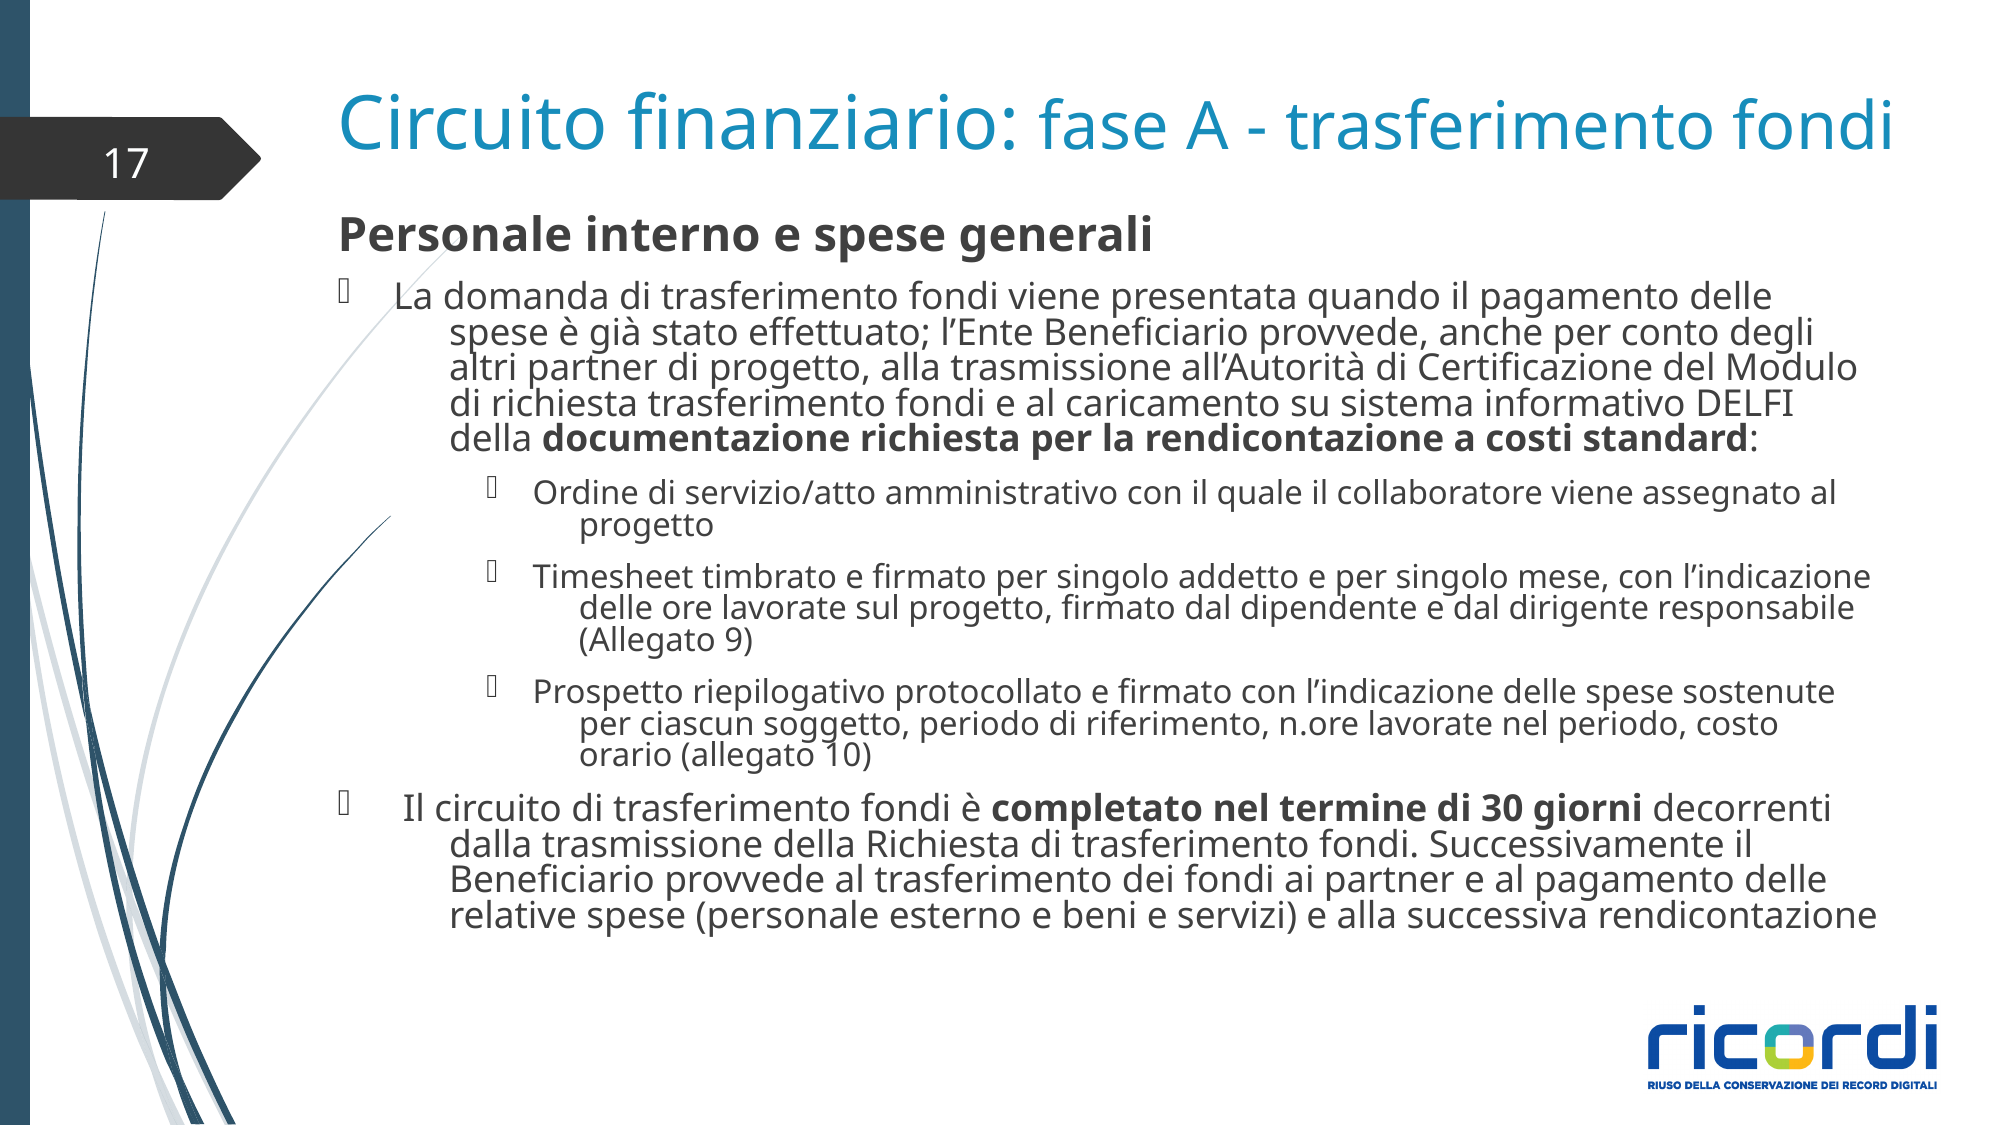

# Circuito finanziario: fase A - trasferimento fondi
Personale interno e spese generali
La domanda di trasferimento fondi viene presentata quando il pagamento delle spese è già stato effettuato; l’Ente Beneficiario provvede, anche per conto degli altri partner di progetto, alla trasmissione all’Autorità di Certificazione del Modulo di richiesta trasferimento fondi e al caricamento su sistema informativo DELFI della documentazione richiesta per la rendicontazione a costi standard:
Ordine di servizio/atto amministrativo con il quale il collaboratore viene assegnato al progetto
Timesheet timbrato e firmato per singolo addetto e per singolo mese, con l’indicazione delle ore lavorate sul progetto, firmato dal dipendente e dal dirigente responsabile (Allegato 9)
Prospetto riepilogativo protocollato e firmato con l’indicazione delle spese sostenute per ciascun soggetto, periodo di riferimento, n.ore lavorate nel periodo, costo orario (allegato 10)
 Il circuito di trasferimento fondi è completato nel termine di 30 giorni decorrenti dalla trasmissione della Richiesta di trasferimento fondi. Successivamente il Beneficiario provvede al trasferimento dei fondi ai partner e al pagamento delle relative spese (personale esterno e beni e servizi) e alla successiva rendicontazione